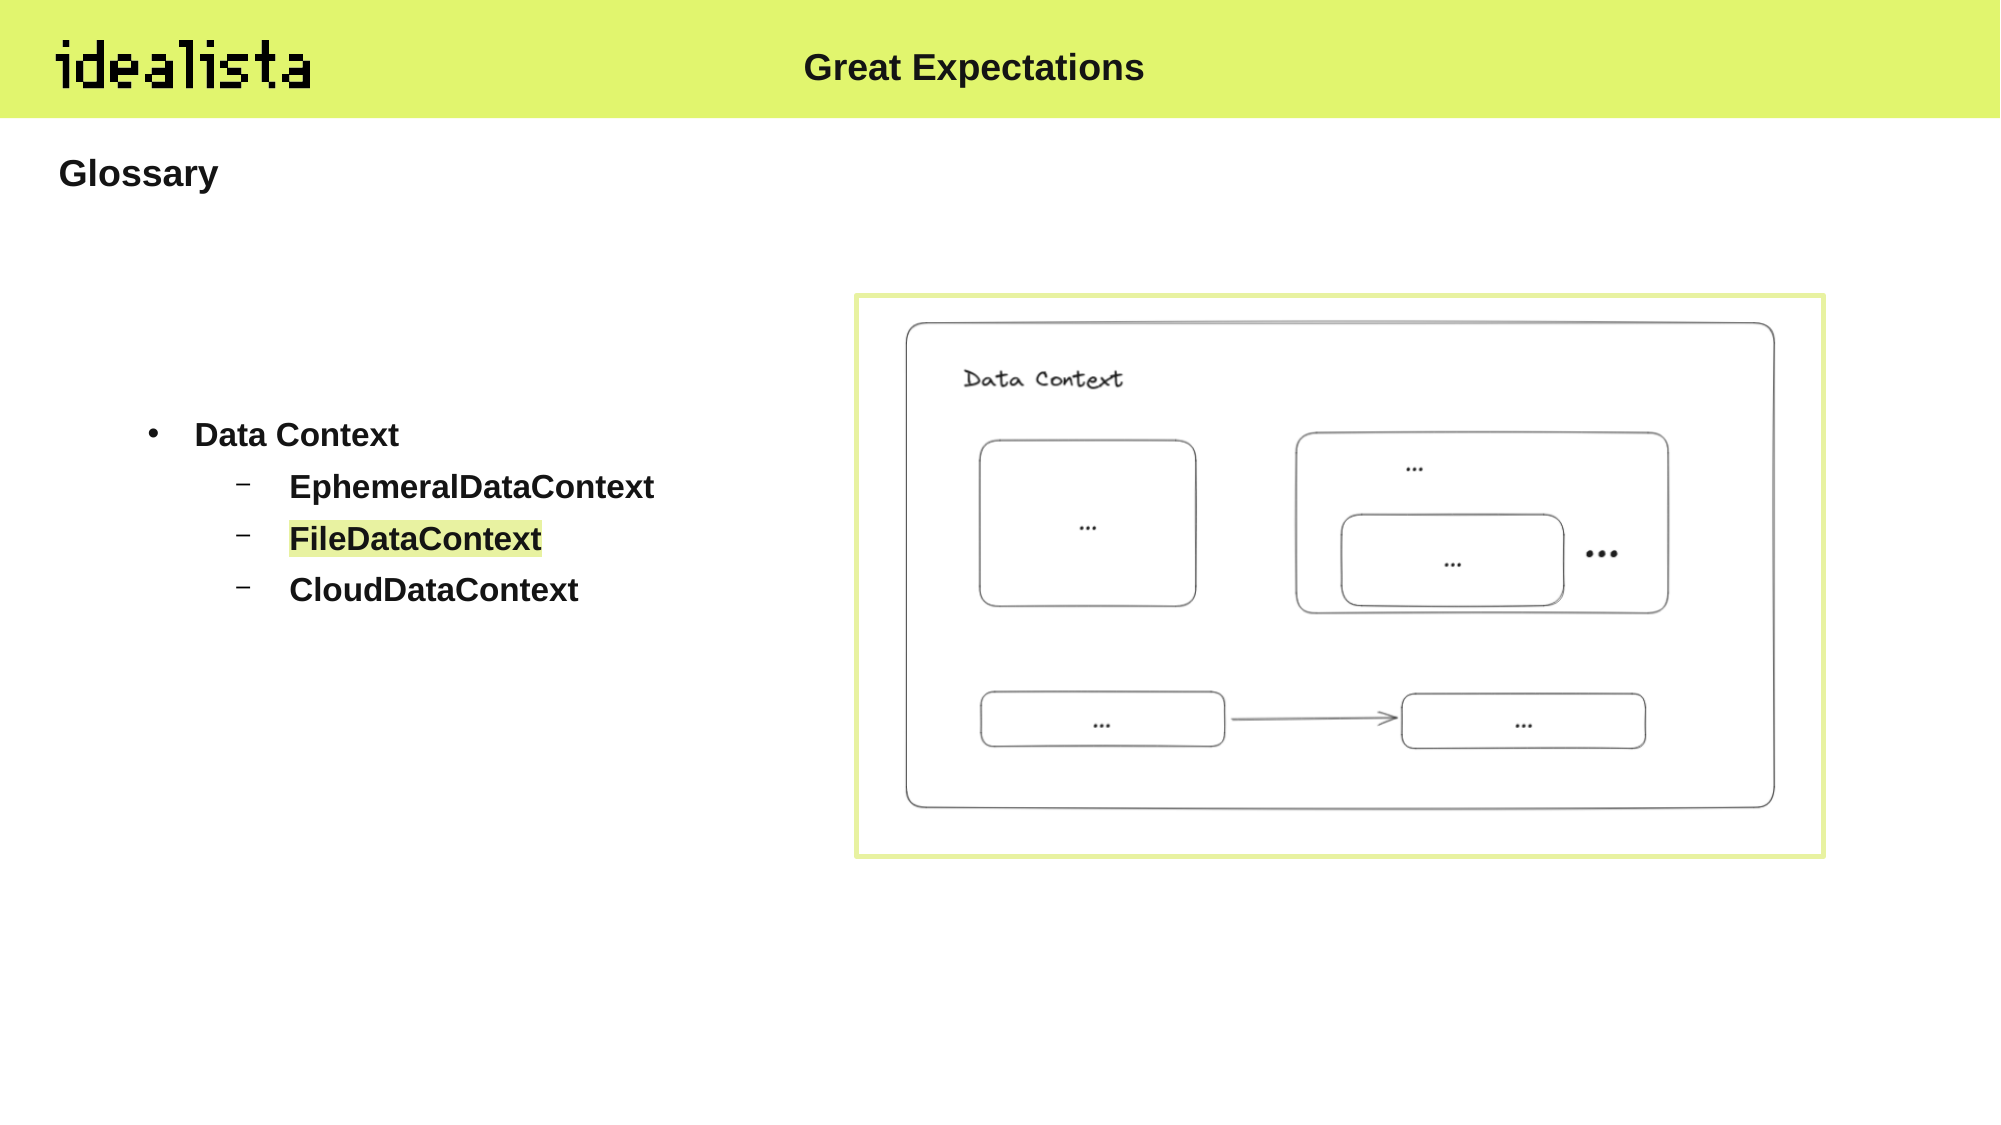

# Great Expectations
Glossary
Data Context
EphemeralDataContext
FileDataContext
CloudDataContext